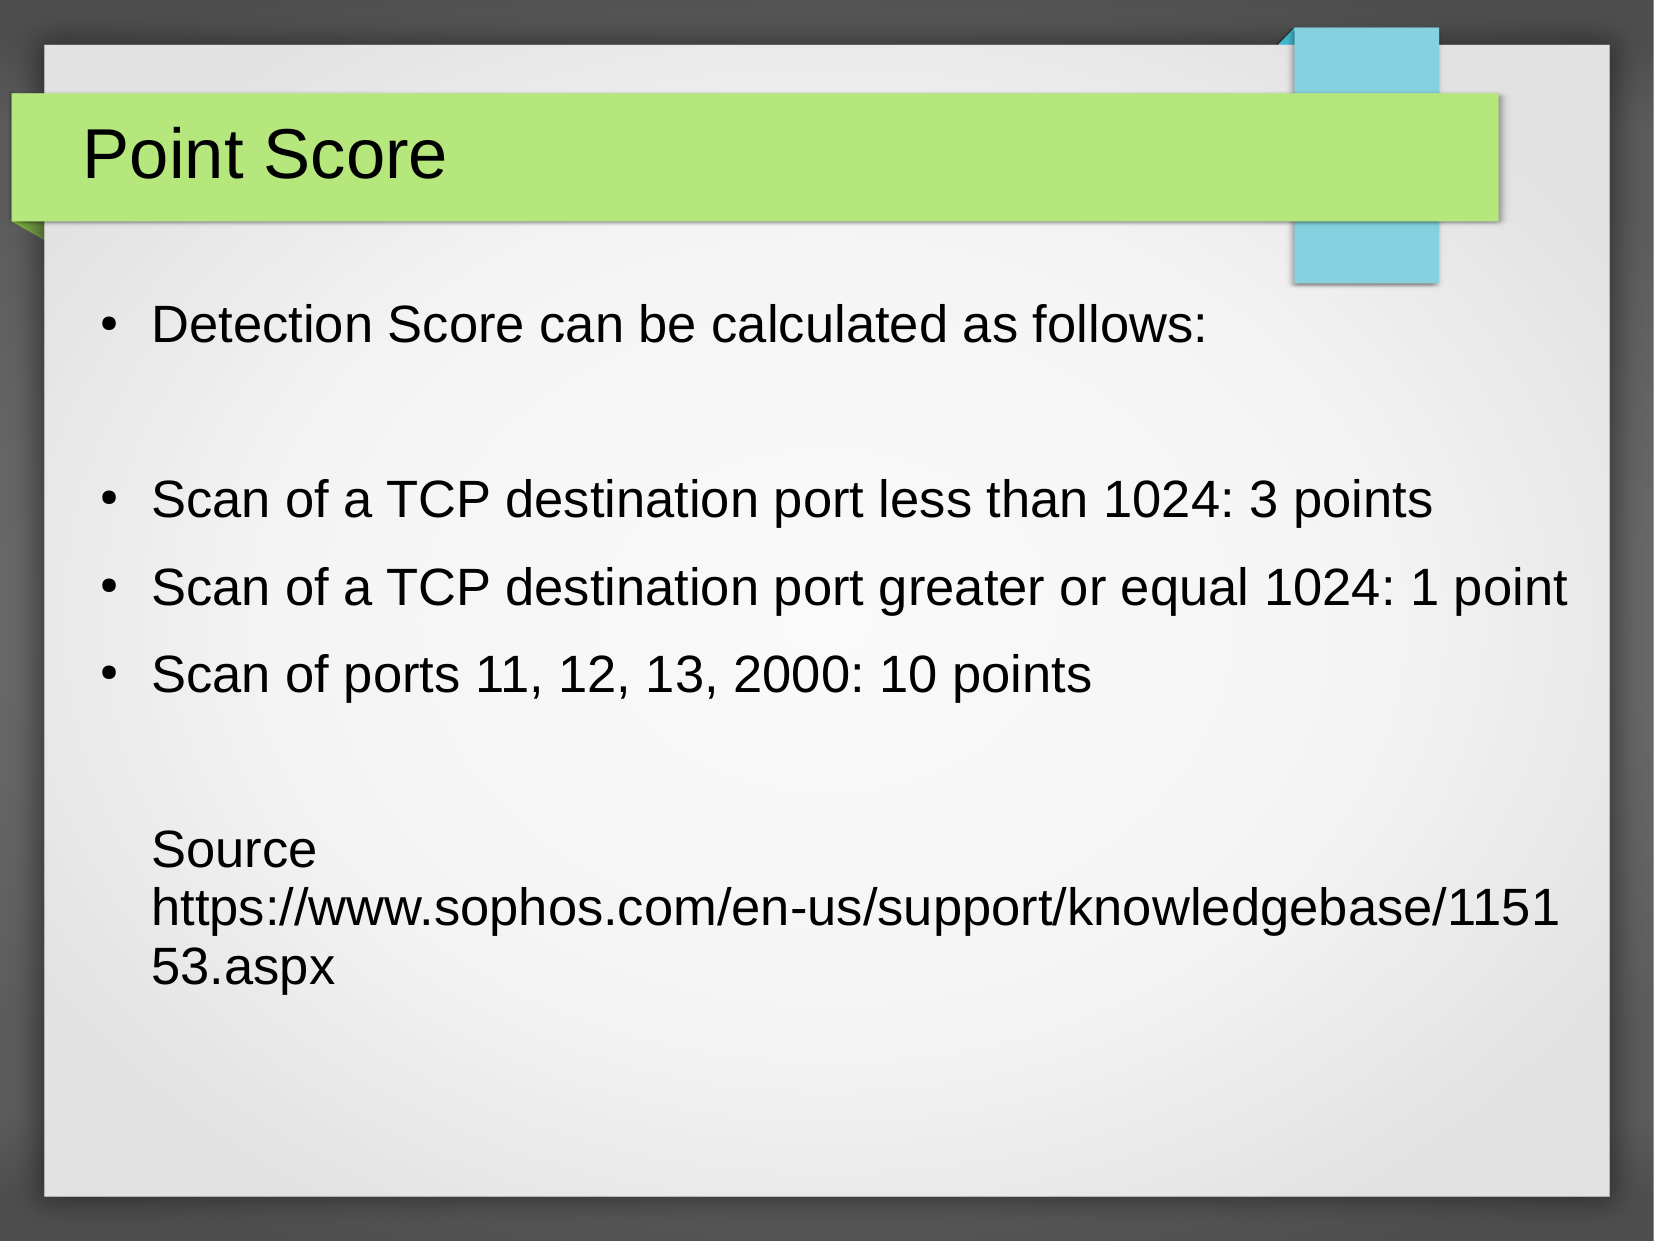

# Point Score
Detection Score can be calculated as follows:
Scan of a TCP destination port less than 1024: 3 points
Scan of a TCP destination port greater or equal 1024: 1 point
Scan of ports 11, 12, 13, 2000: 10 points
Source https://www.sophos.com/en-us/support/knowledgebase/115153.aspx